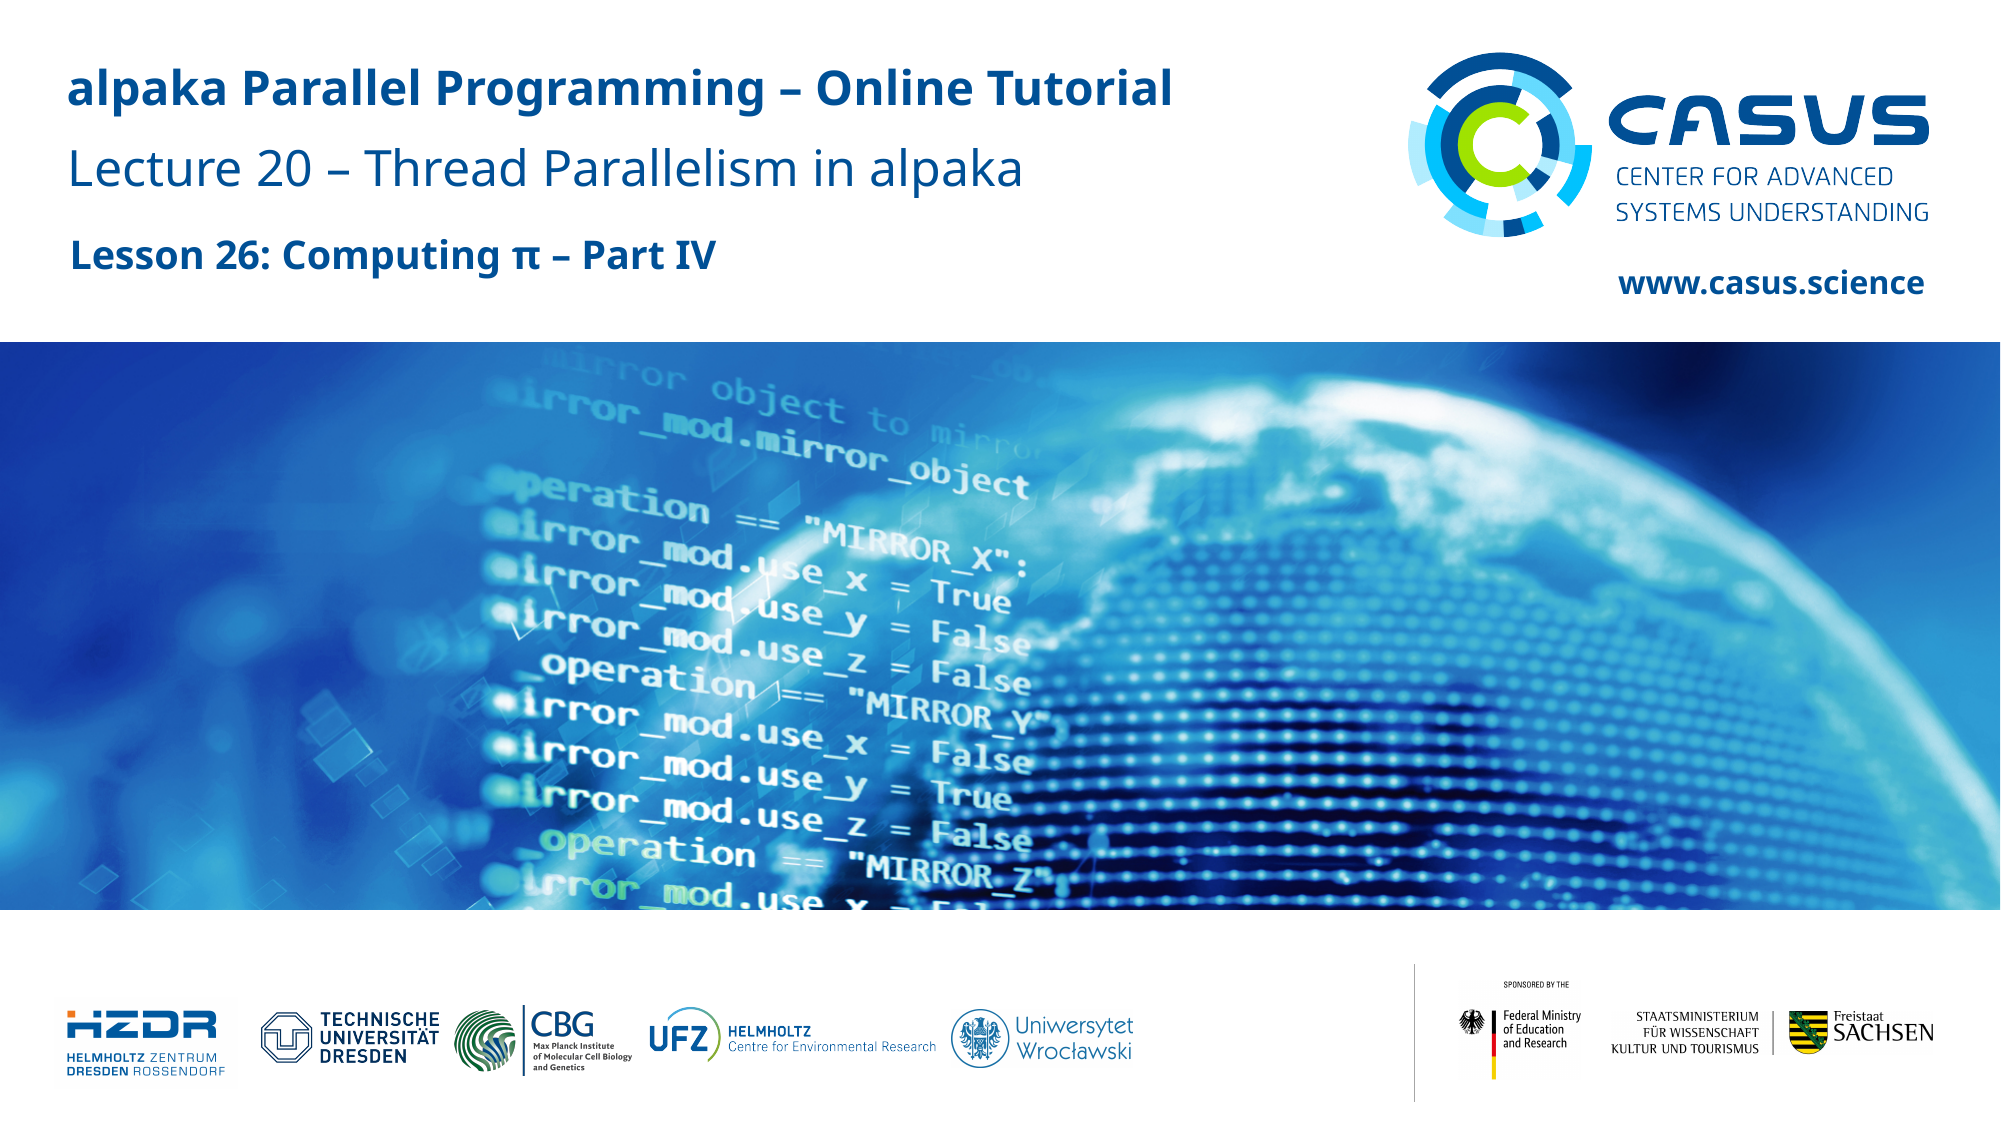

# alpaka Parallel Programming – Online Tutorial
Lecture 20 – Thread Parallelism in alpaka
Lesson 26: Computing π – Part IV